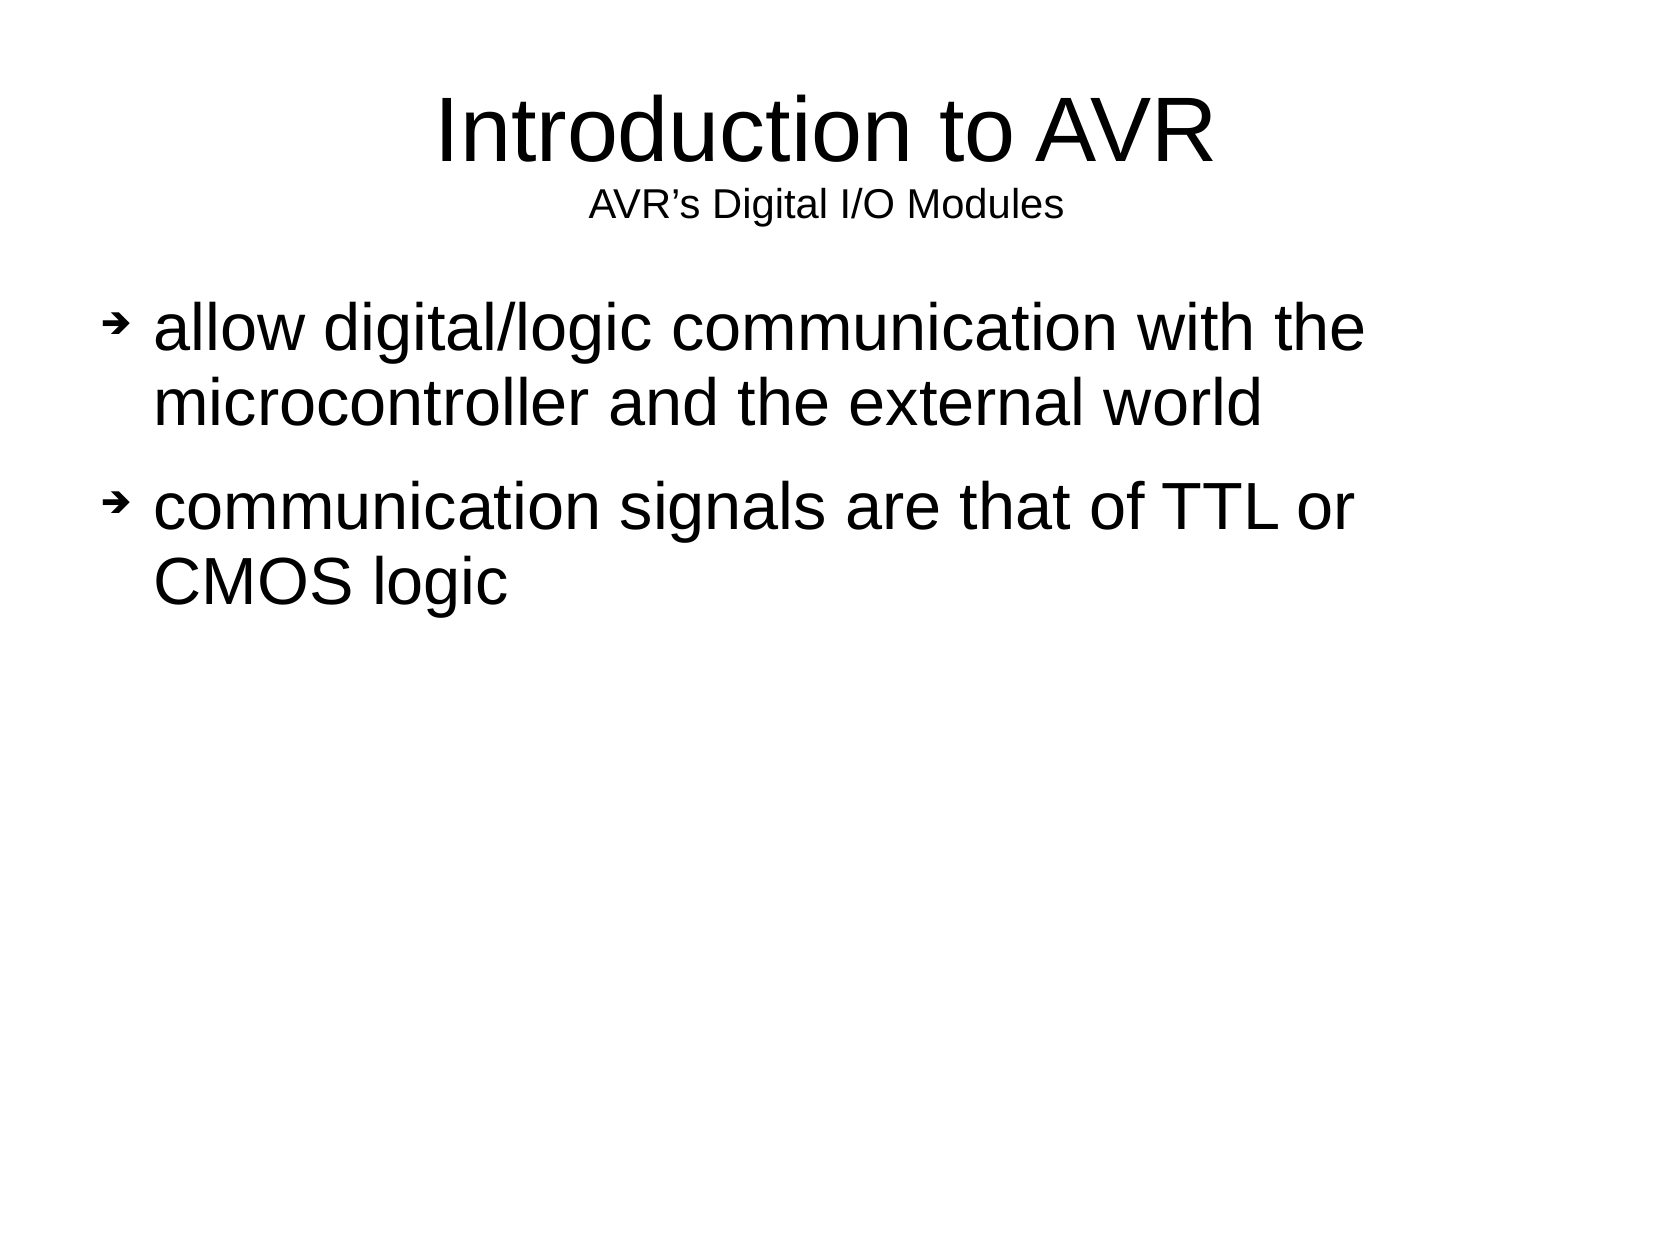

# Introduction to AVR AVR’s Digital I/O Modules
allow digital/logic communication with the microcontroller and the external world
communication signals are that of TTL or CMOS logic